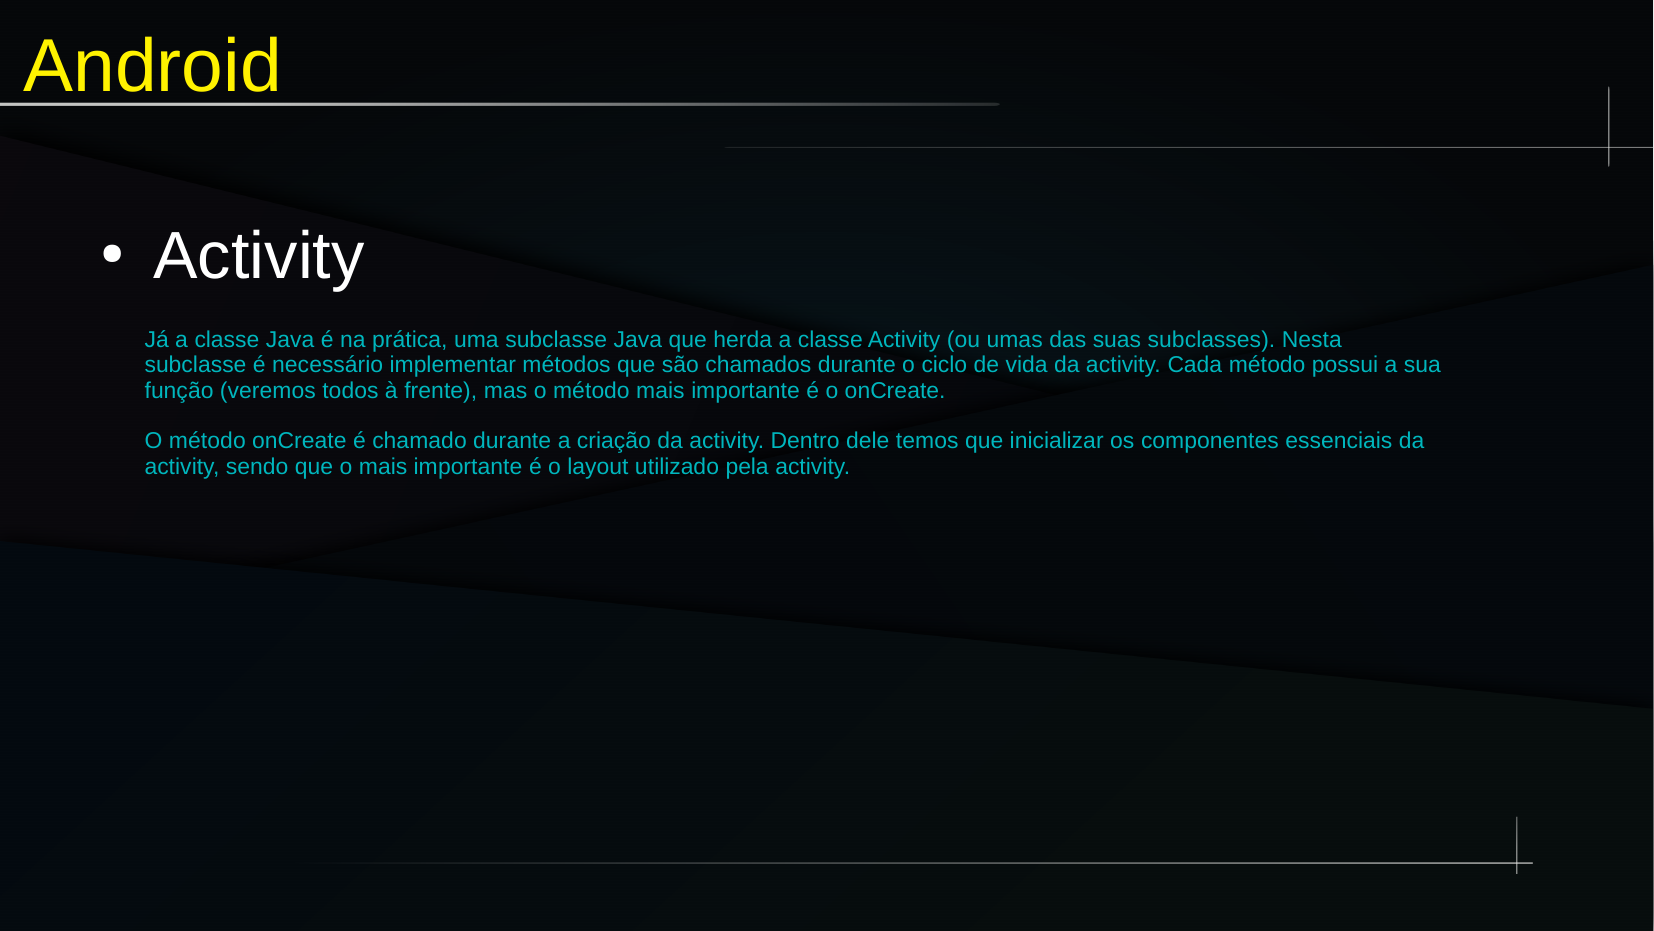

# Android
Activity
Já a classe Java é na prática, uma subclasse Java que herda a classe Activity (ou umas das suas subclasses). Nesta subclasse é necessário implementar métodos que são chamados durante o ciclo de vida da activity. Cada método possui a sua função (veremos todos à frente), mas o método mais importante é o onCreate.
O método onCreate é chamado durante a criação da activity. Dentro dele temos que inicializar os componentes essenciais da activity, sendo que o mais importante é o layout utilizado pela activity.